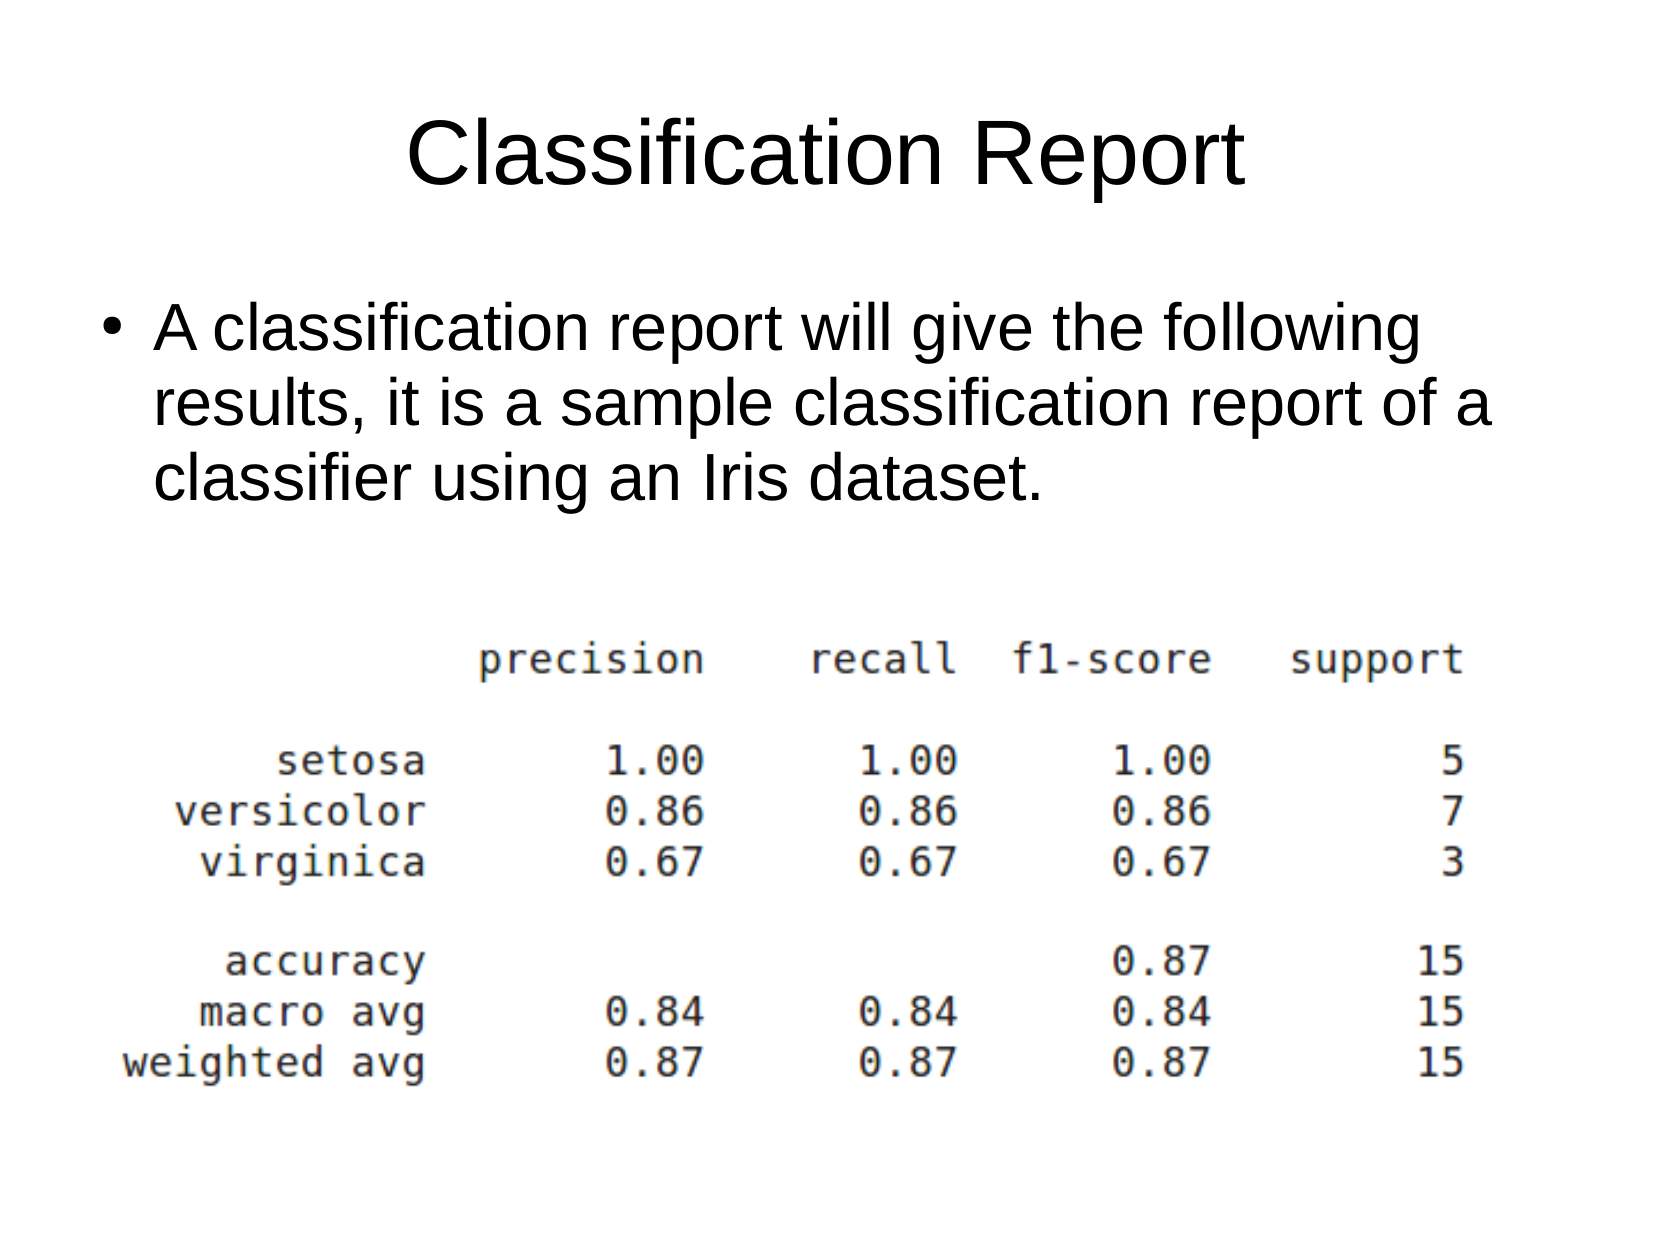

# Classification Report
A classification report will give the following results, it is a sample classification report of a classifier using an Iris dataset.